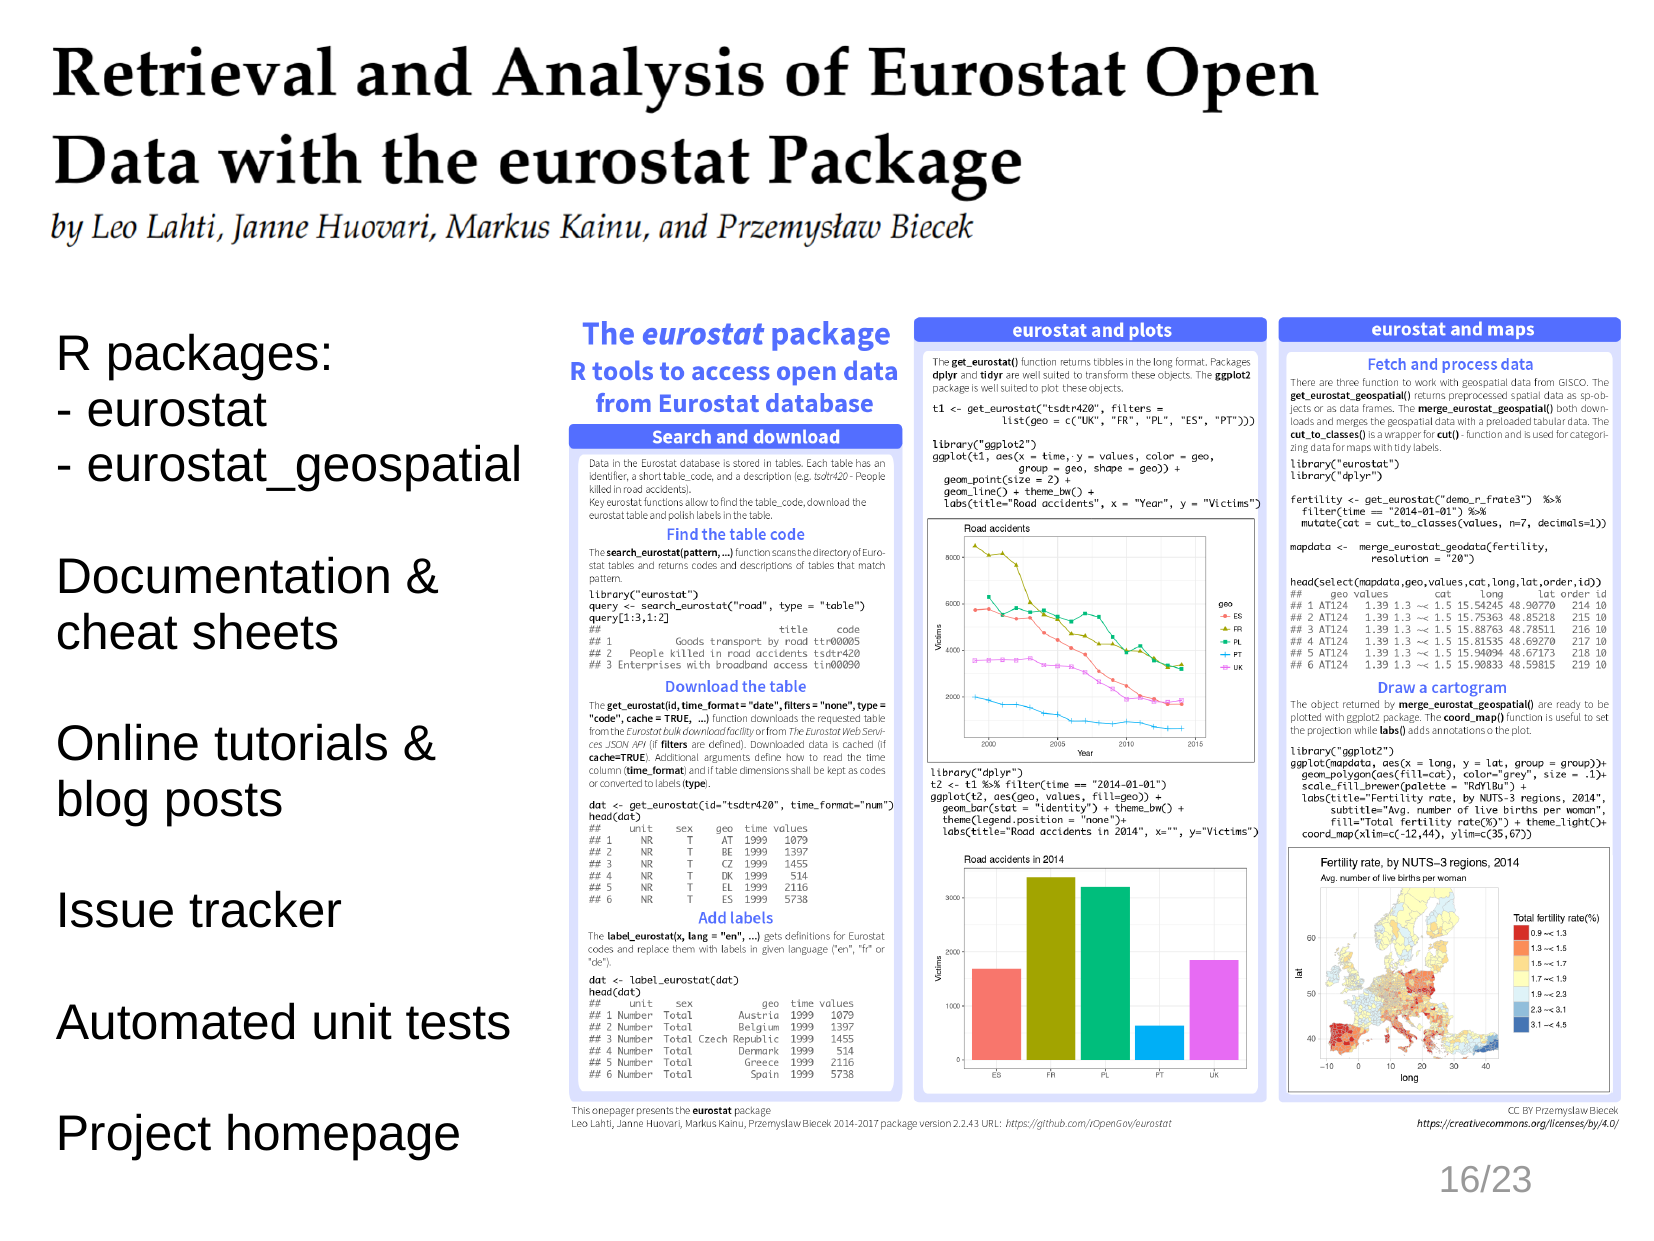

R packages:
- eurostat
- eurostat_geospatial
Documentation & cheat sheets
Online tutorials & blog posts
Issue tracker
Automated unit tests
Project homepage